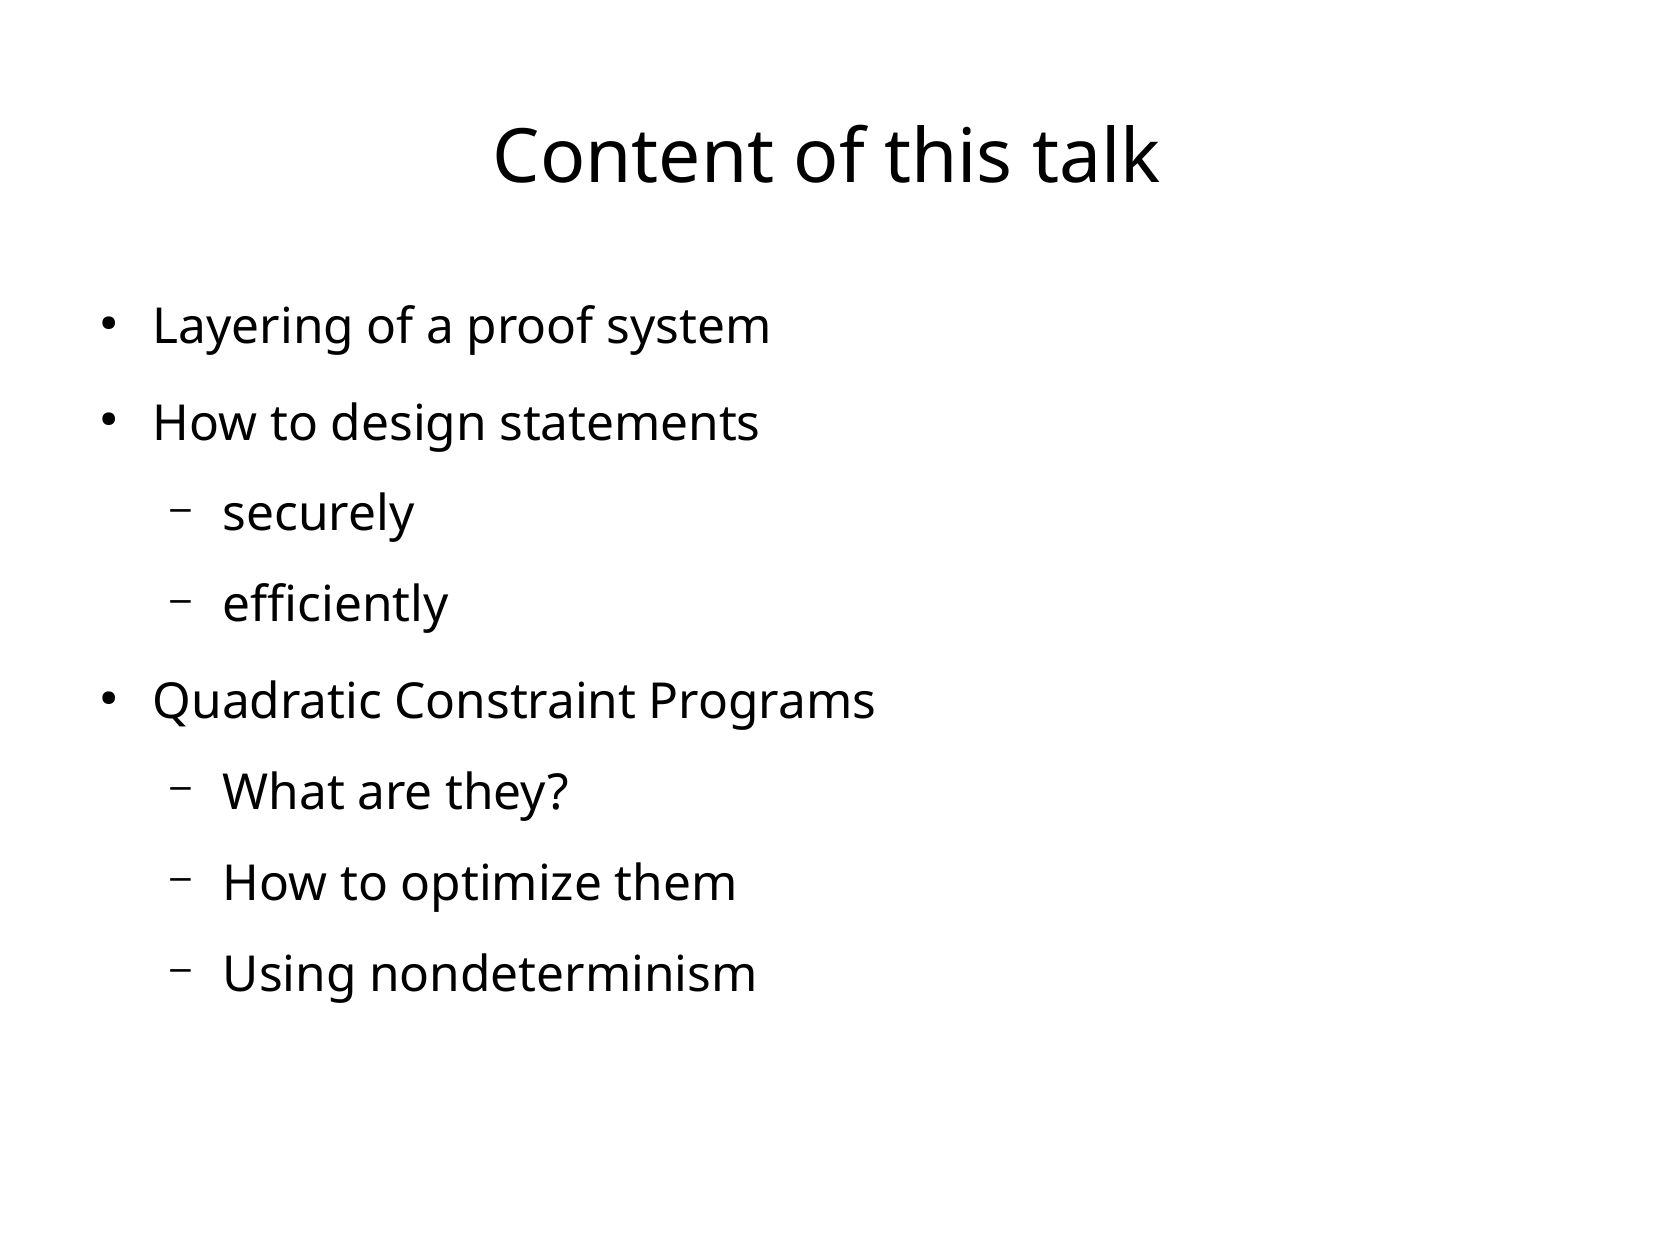

# Content of this talk
Layering of a proof system
How to design statements
securely
efficiently
Quadratic Constraint Programs
What are they?
How to optimize them
Using nondeterminism